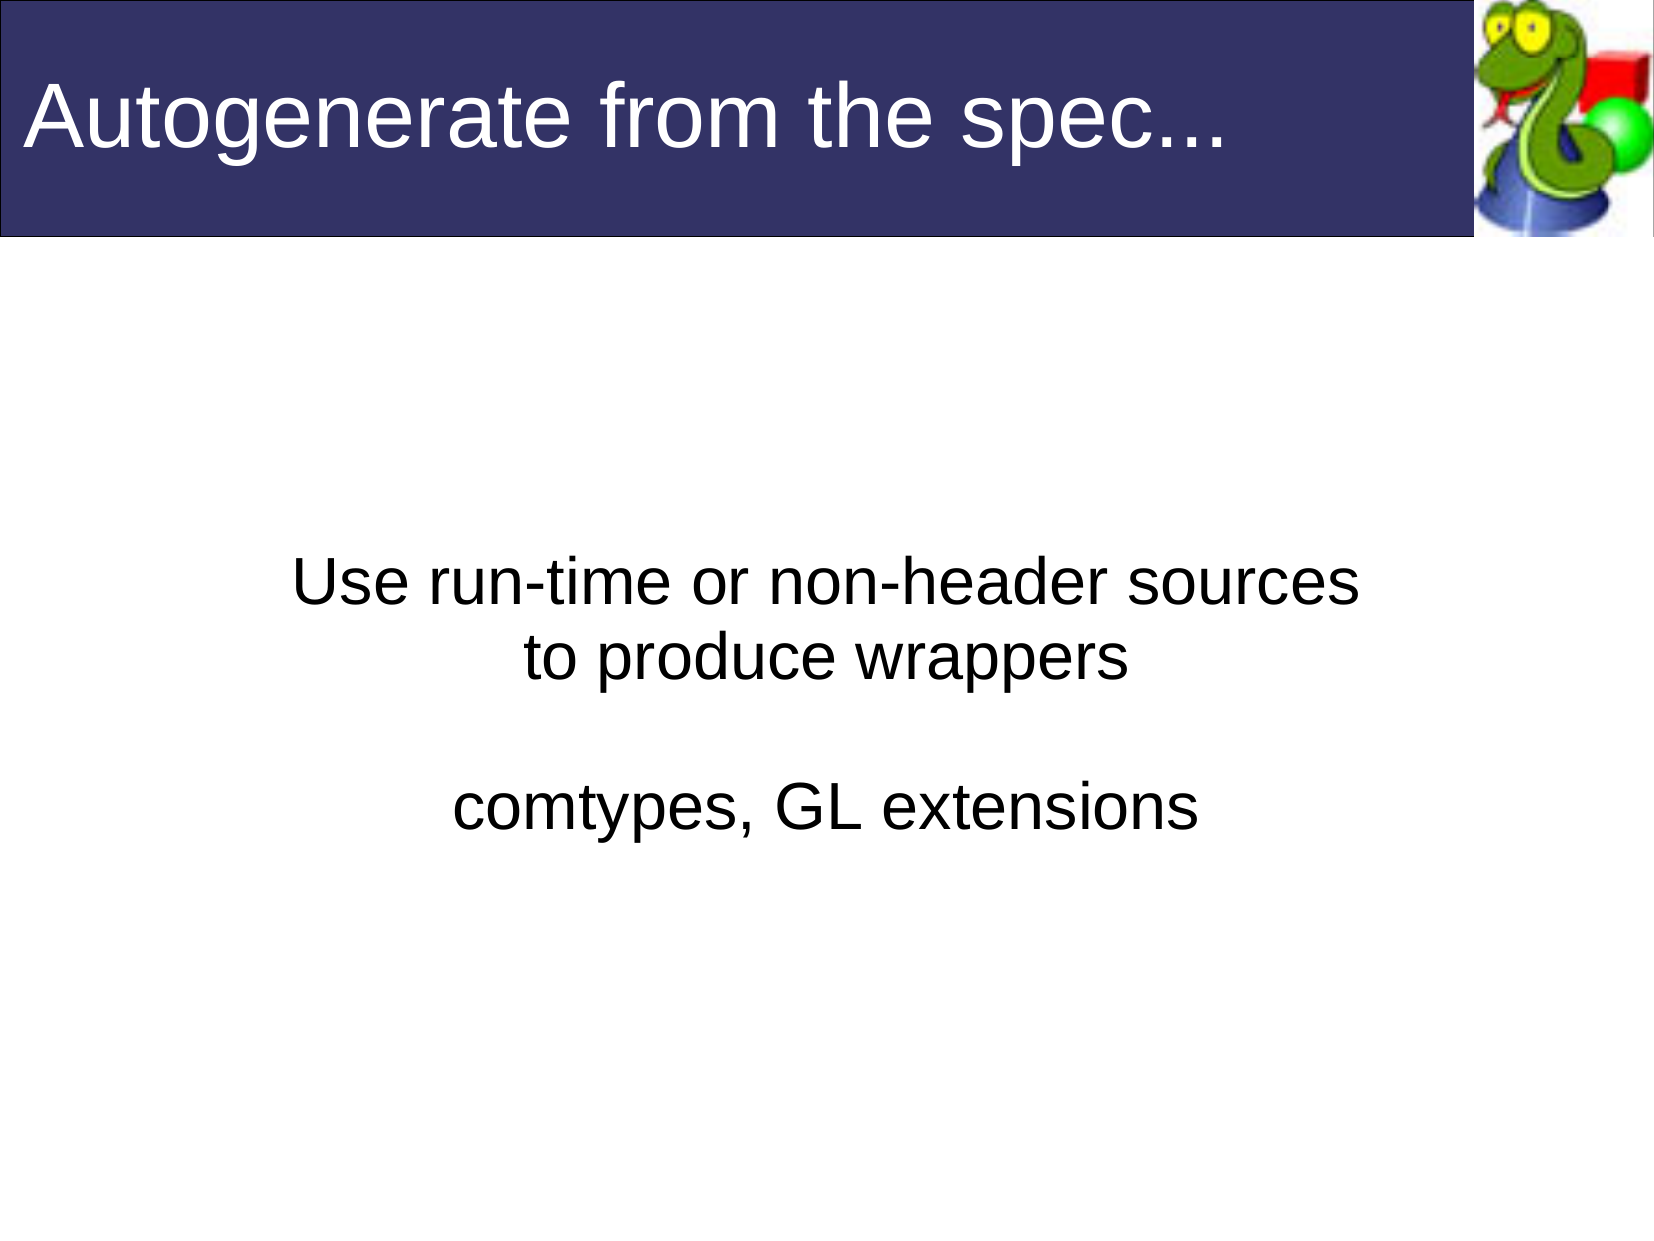

# Autogenerate from the spec...
Use run-time or non-header sources
to produce wrappers
comtypes, GL extensions